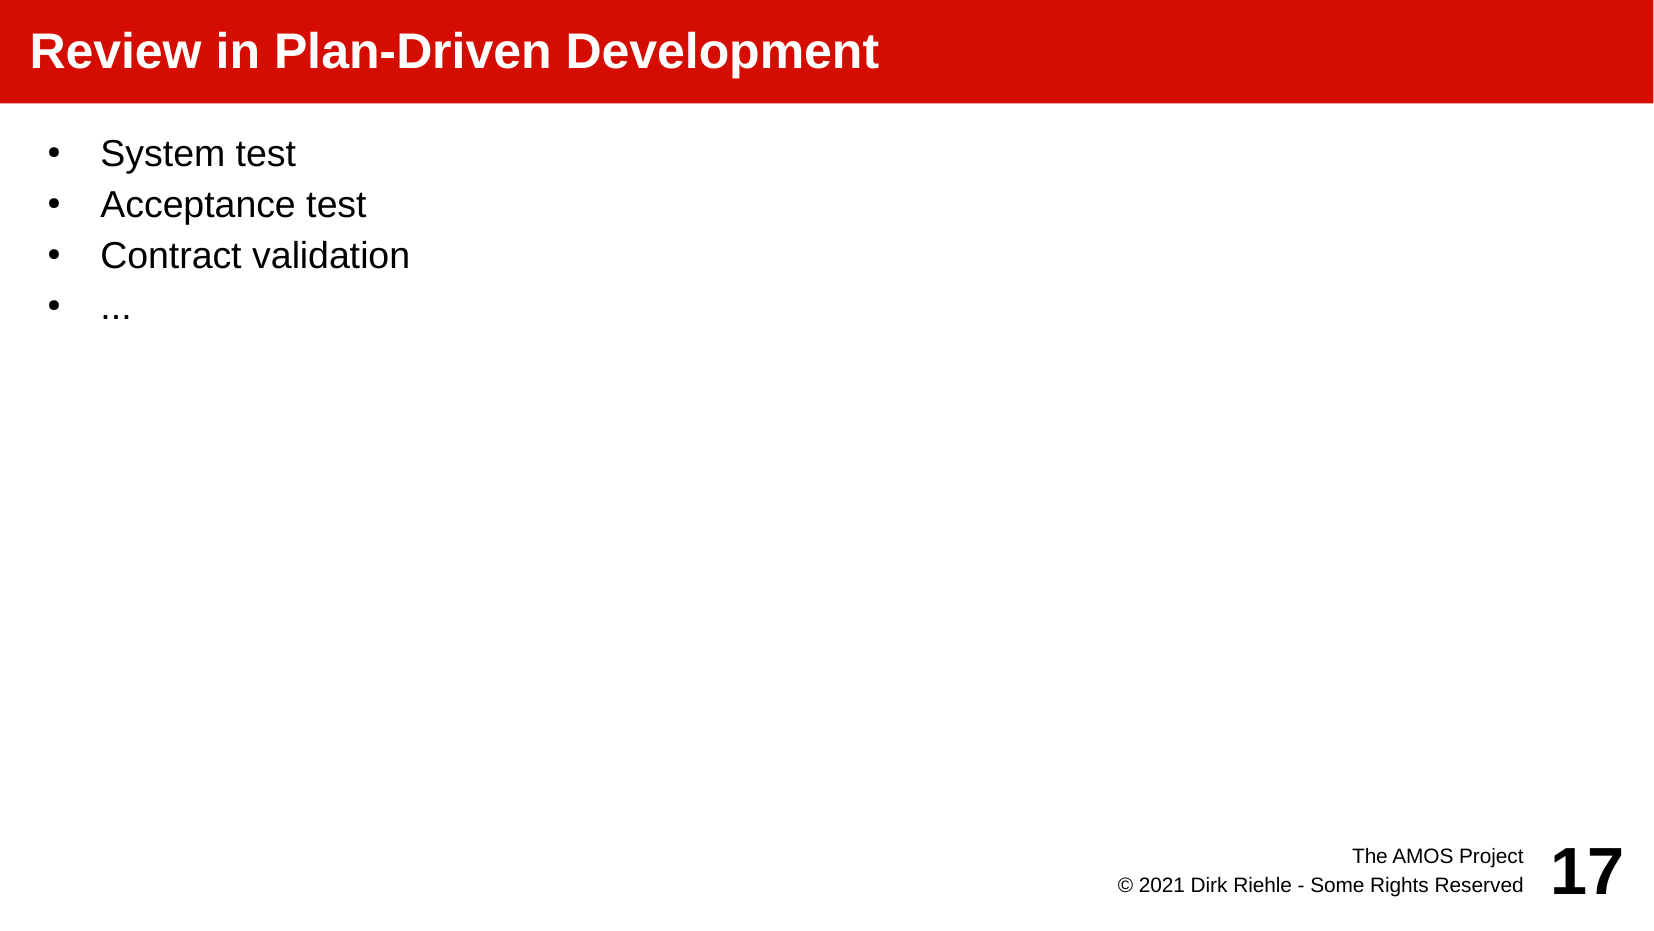

# Review in Plan-Driven Development
System test
Acceptance test
Contract validation
...
The AMOS Project
17
© 2021 Dirk Riehle - Some Rights Reserved